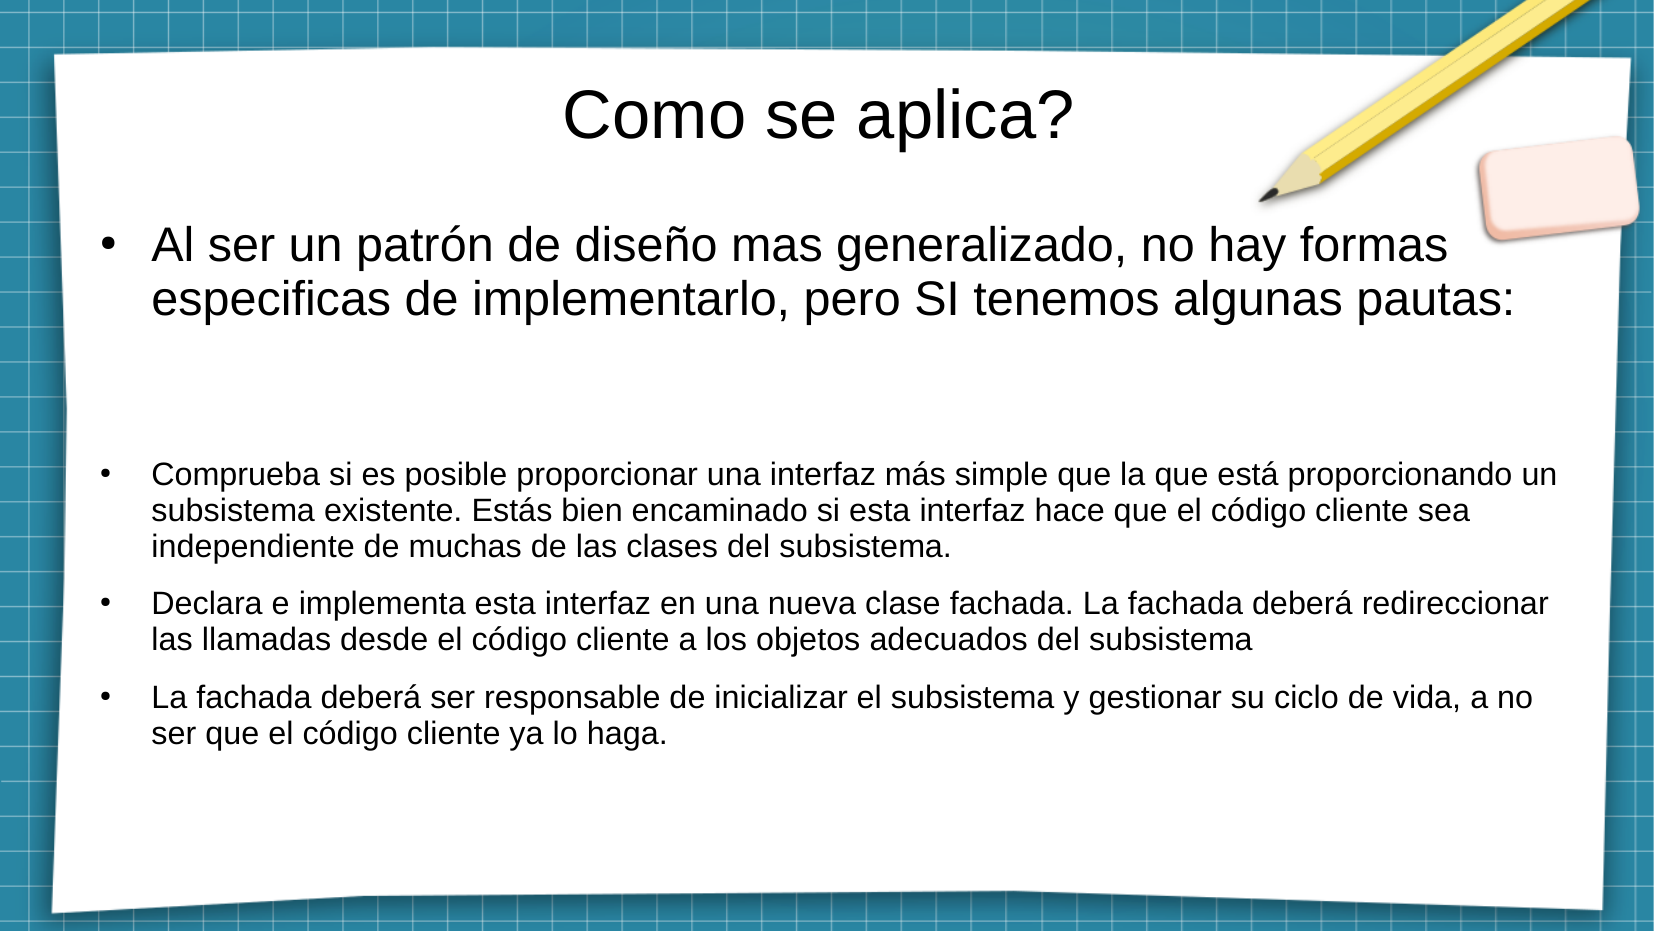

# Como se aplica?
Al ser un patrón de diseño mas generalizado, no hay formas especificas de implementarlo, pero SI tenemos algunas pautas:
Comprueba si es posible proporcionar una interfaz más simple que la que está proporcionando un subsistema existente. Estás bien encaminado si esta interfaz hace que el código cliente sea independiente de muchas de las clases del subsistema.
Declara e implementa esta interfaz en una nueva clase fachada. La fachada deberá redireccionar las llamadas desde el código cliente a los objetos adecuados del subsistema
La fachada deberá ser responsable de inicializar el subsistema y gestionar su ciclo de vida, a no ser que el código cliente ya lo haga.